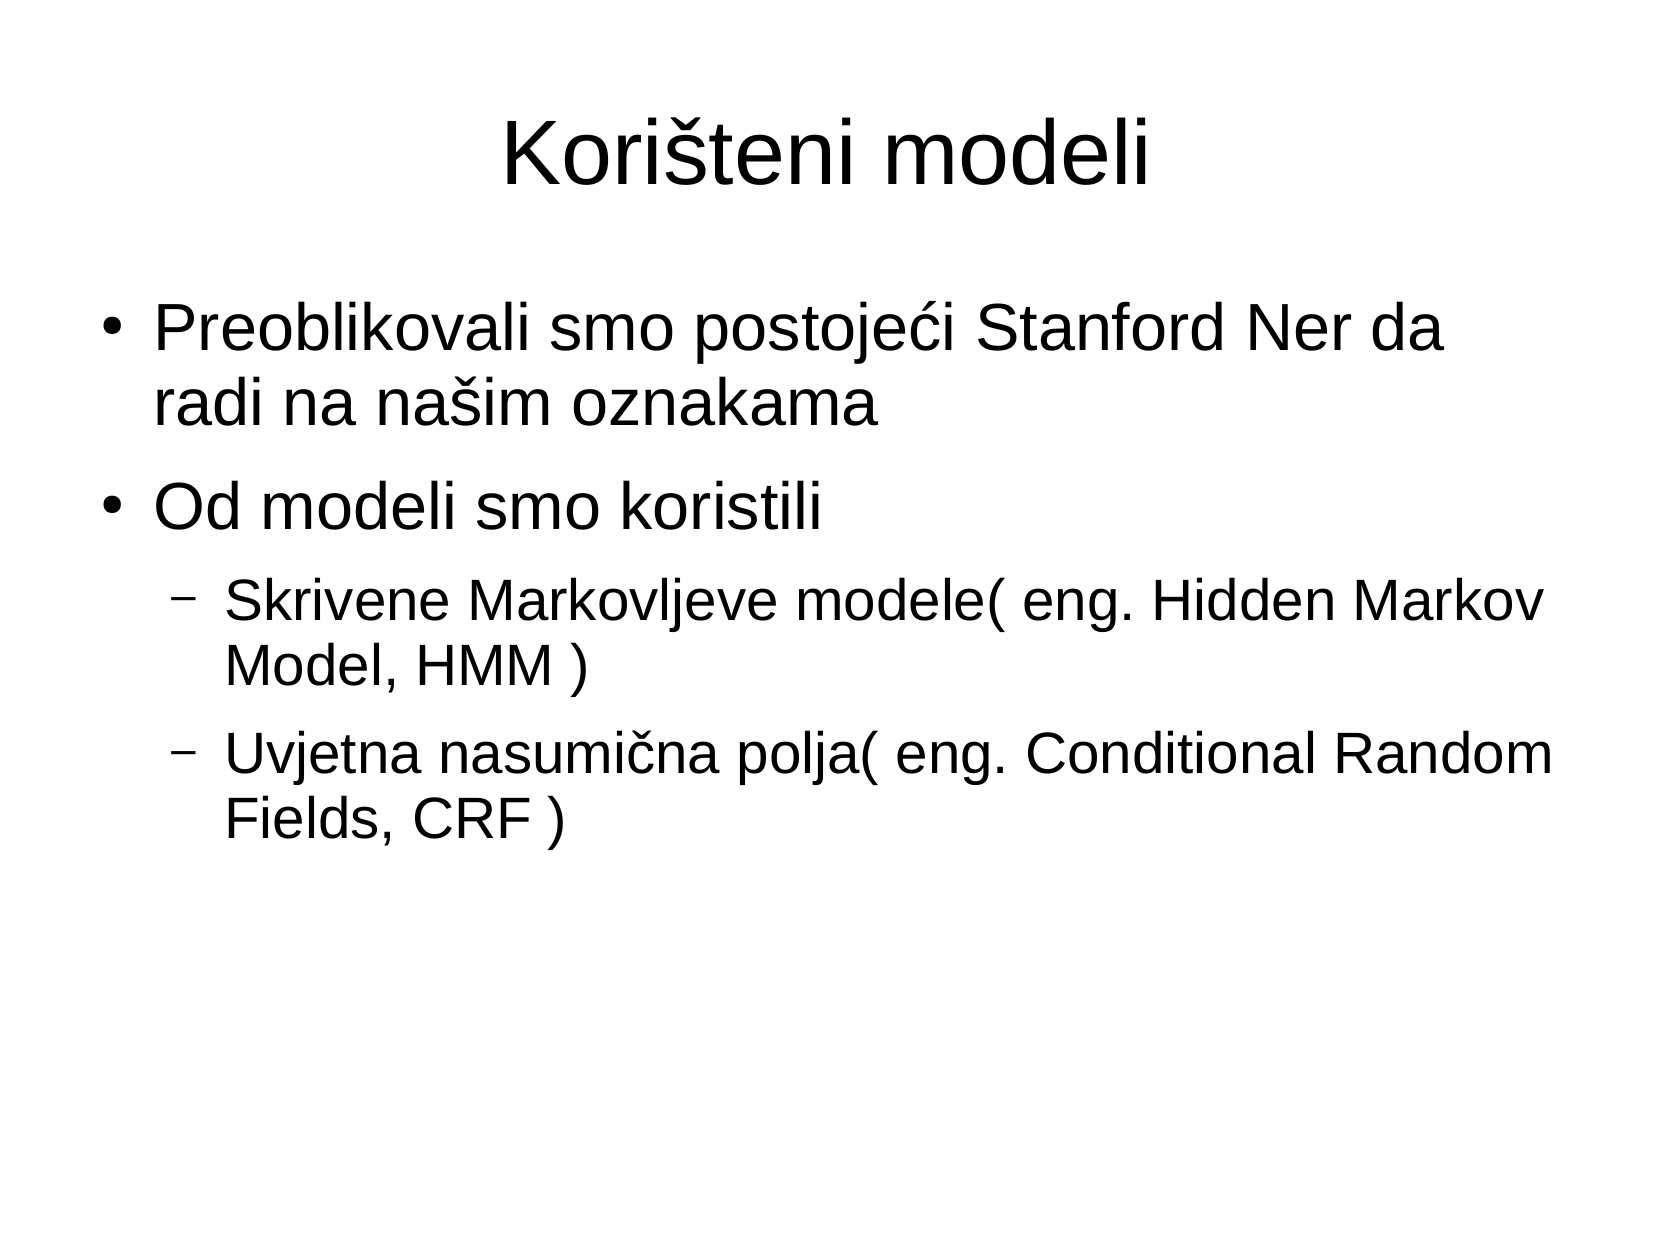

# Korišteni modeli
Preoblikovali smo postojeći Stanford Ner da radi na našim oznakama
Od modeli smo koristili
Skrivene Markovljeve modele( eng. Hidden Markov Model, HMM )
Uvjetna nasumična polja( eng. Conditional Random Fields, CRF )